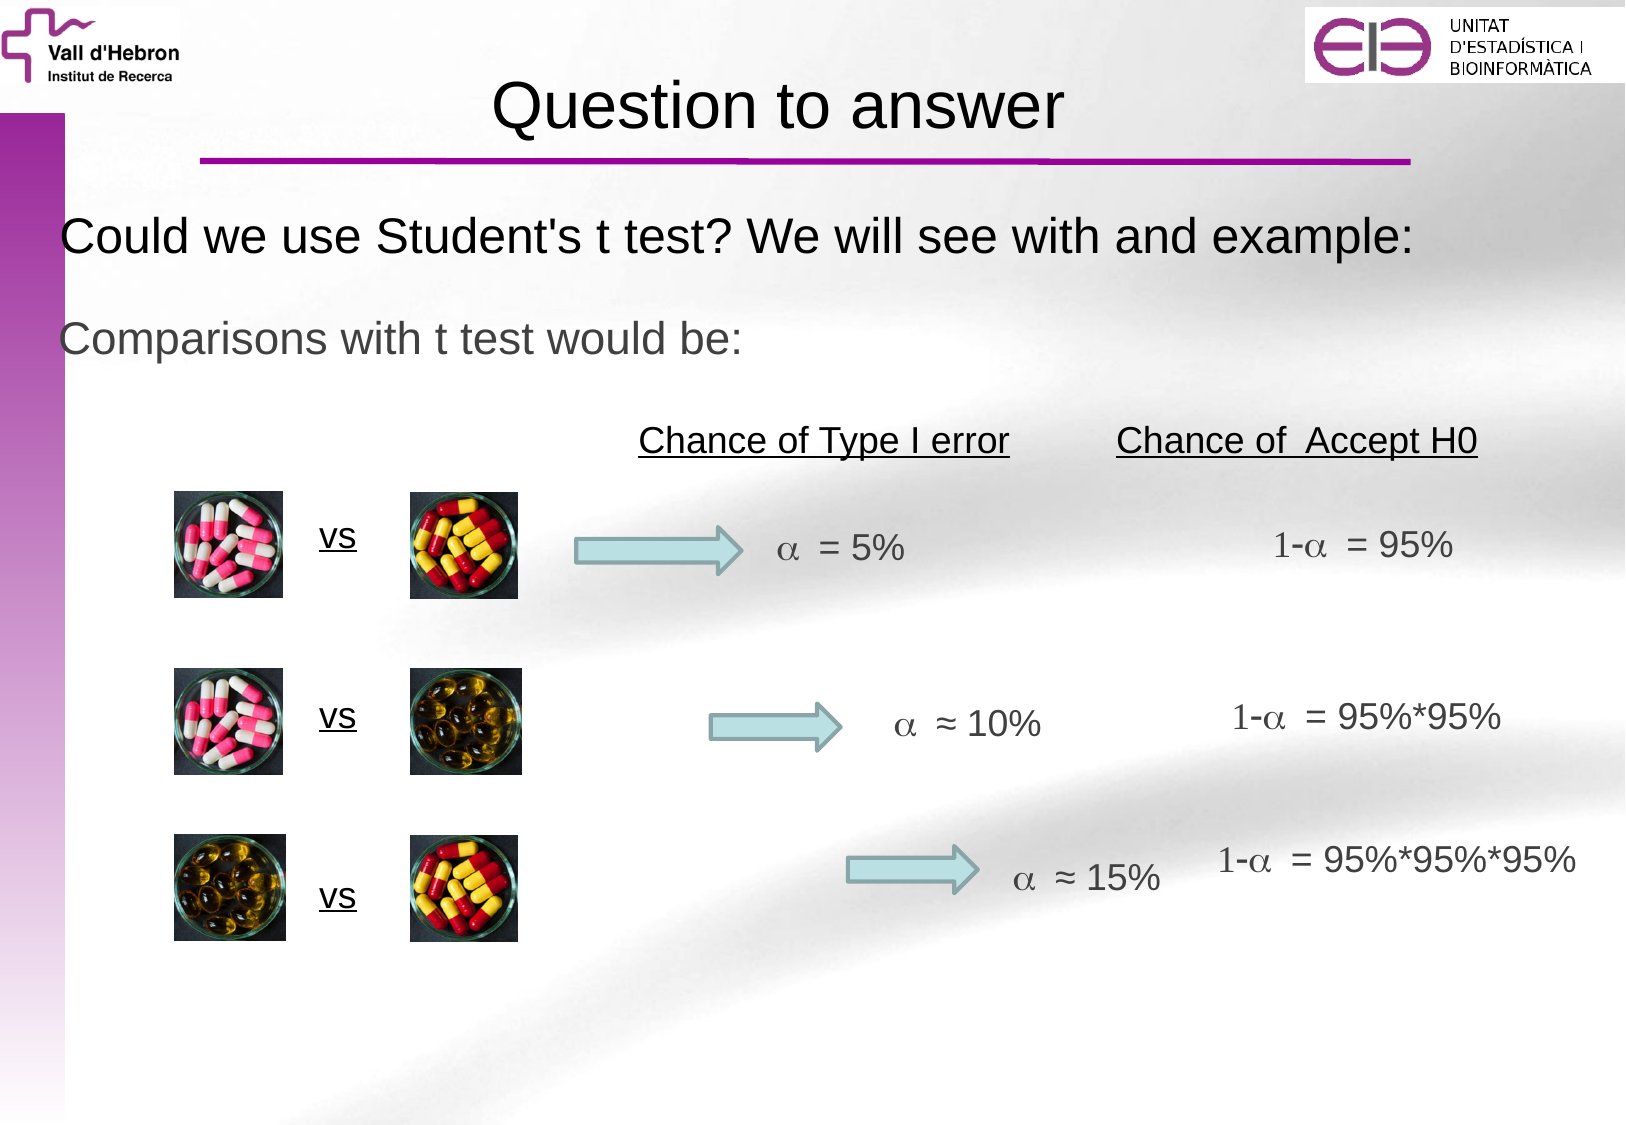

Question to answer
# Could we use Student's t test? We will see with and example:
Comparisons with t test would be:
Chance of Type I error
Chance of Accept H0
vs
vs
vs
1-a = 95%
a = 5%
1-a = 95%*95%
a ≈ 10%
1-a = 95%*95%*95%
a ≈ 15%